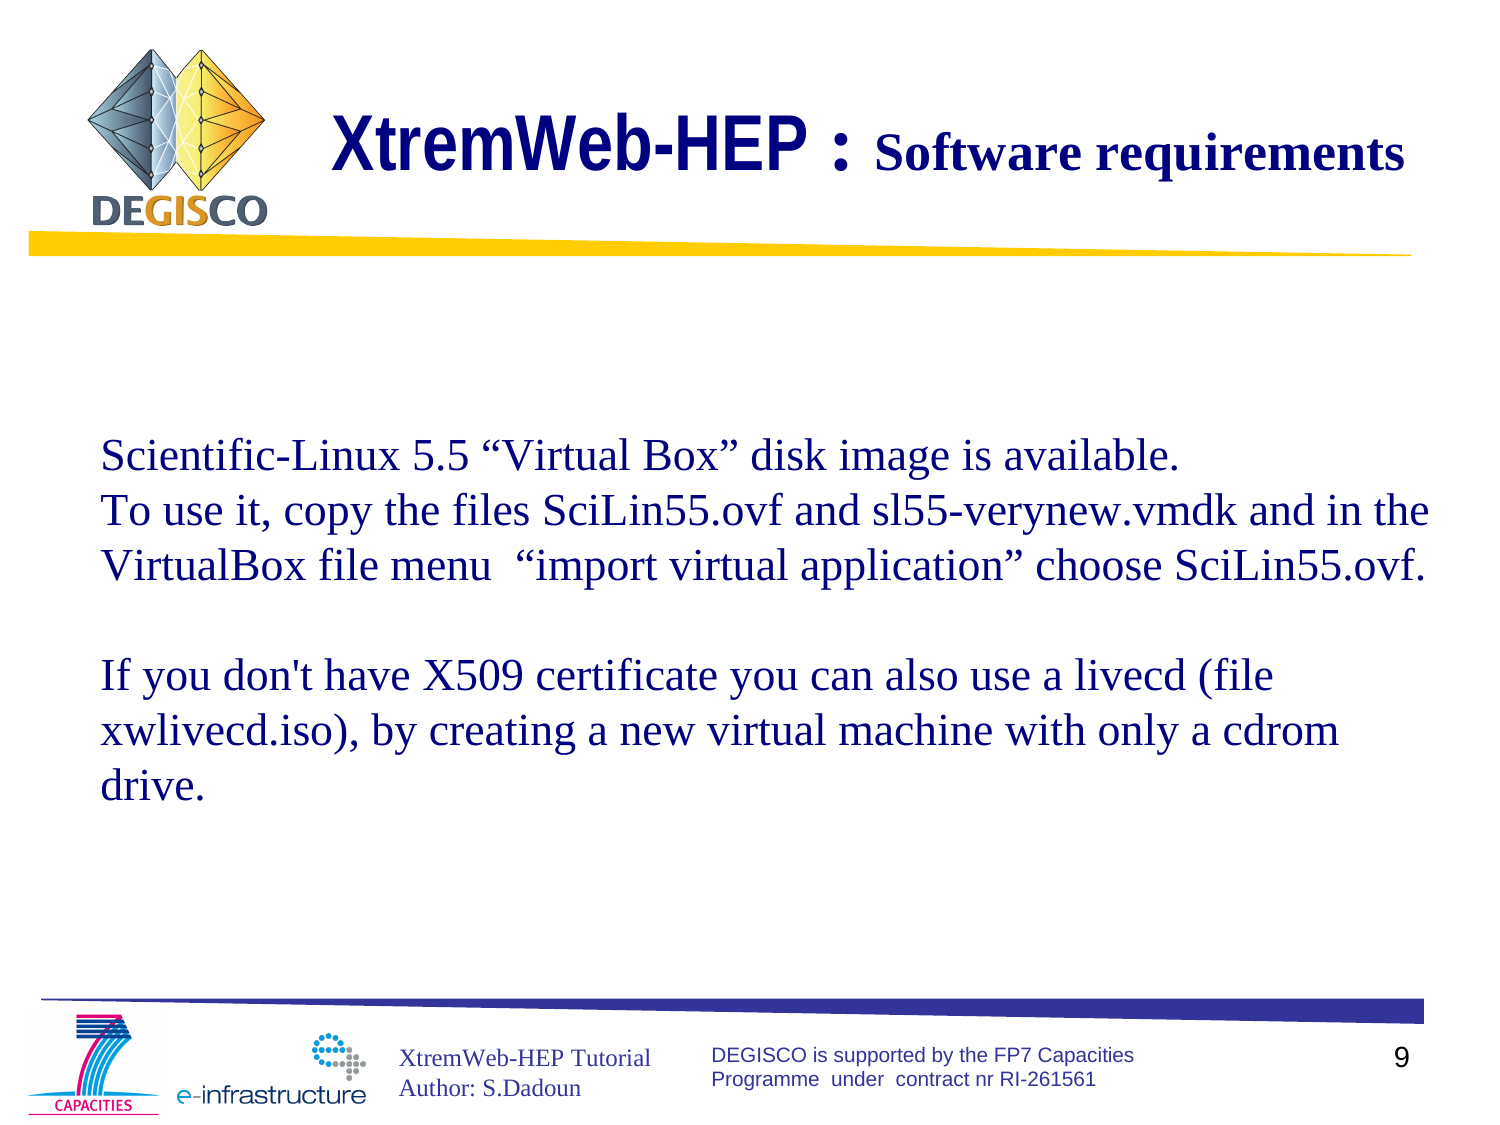

XtremWeb-HEP : Software requirements
# Scientific-Linux 5.5 “Virtual Box” disk image is available. To use it, copy the files SciLin55.ovf and sl55-verynew.vmdk and in the VirtualBox file menu “import virtual application” choose SciLin55.ovf. If you don't have X509 certificate you can also use a livecd (file xwlivecd.iso), by creating a new virtual machine with only a cdrom drive.